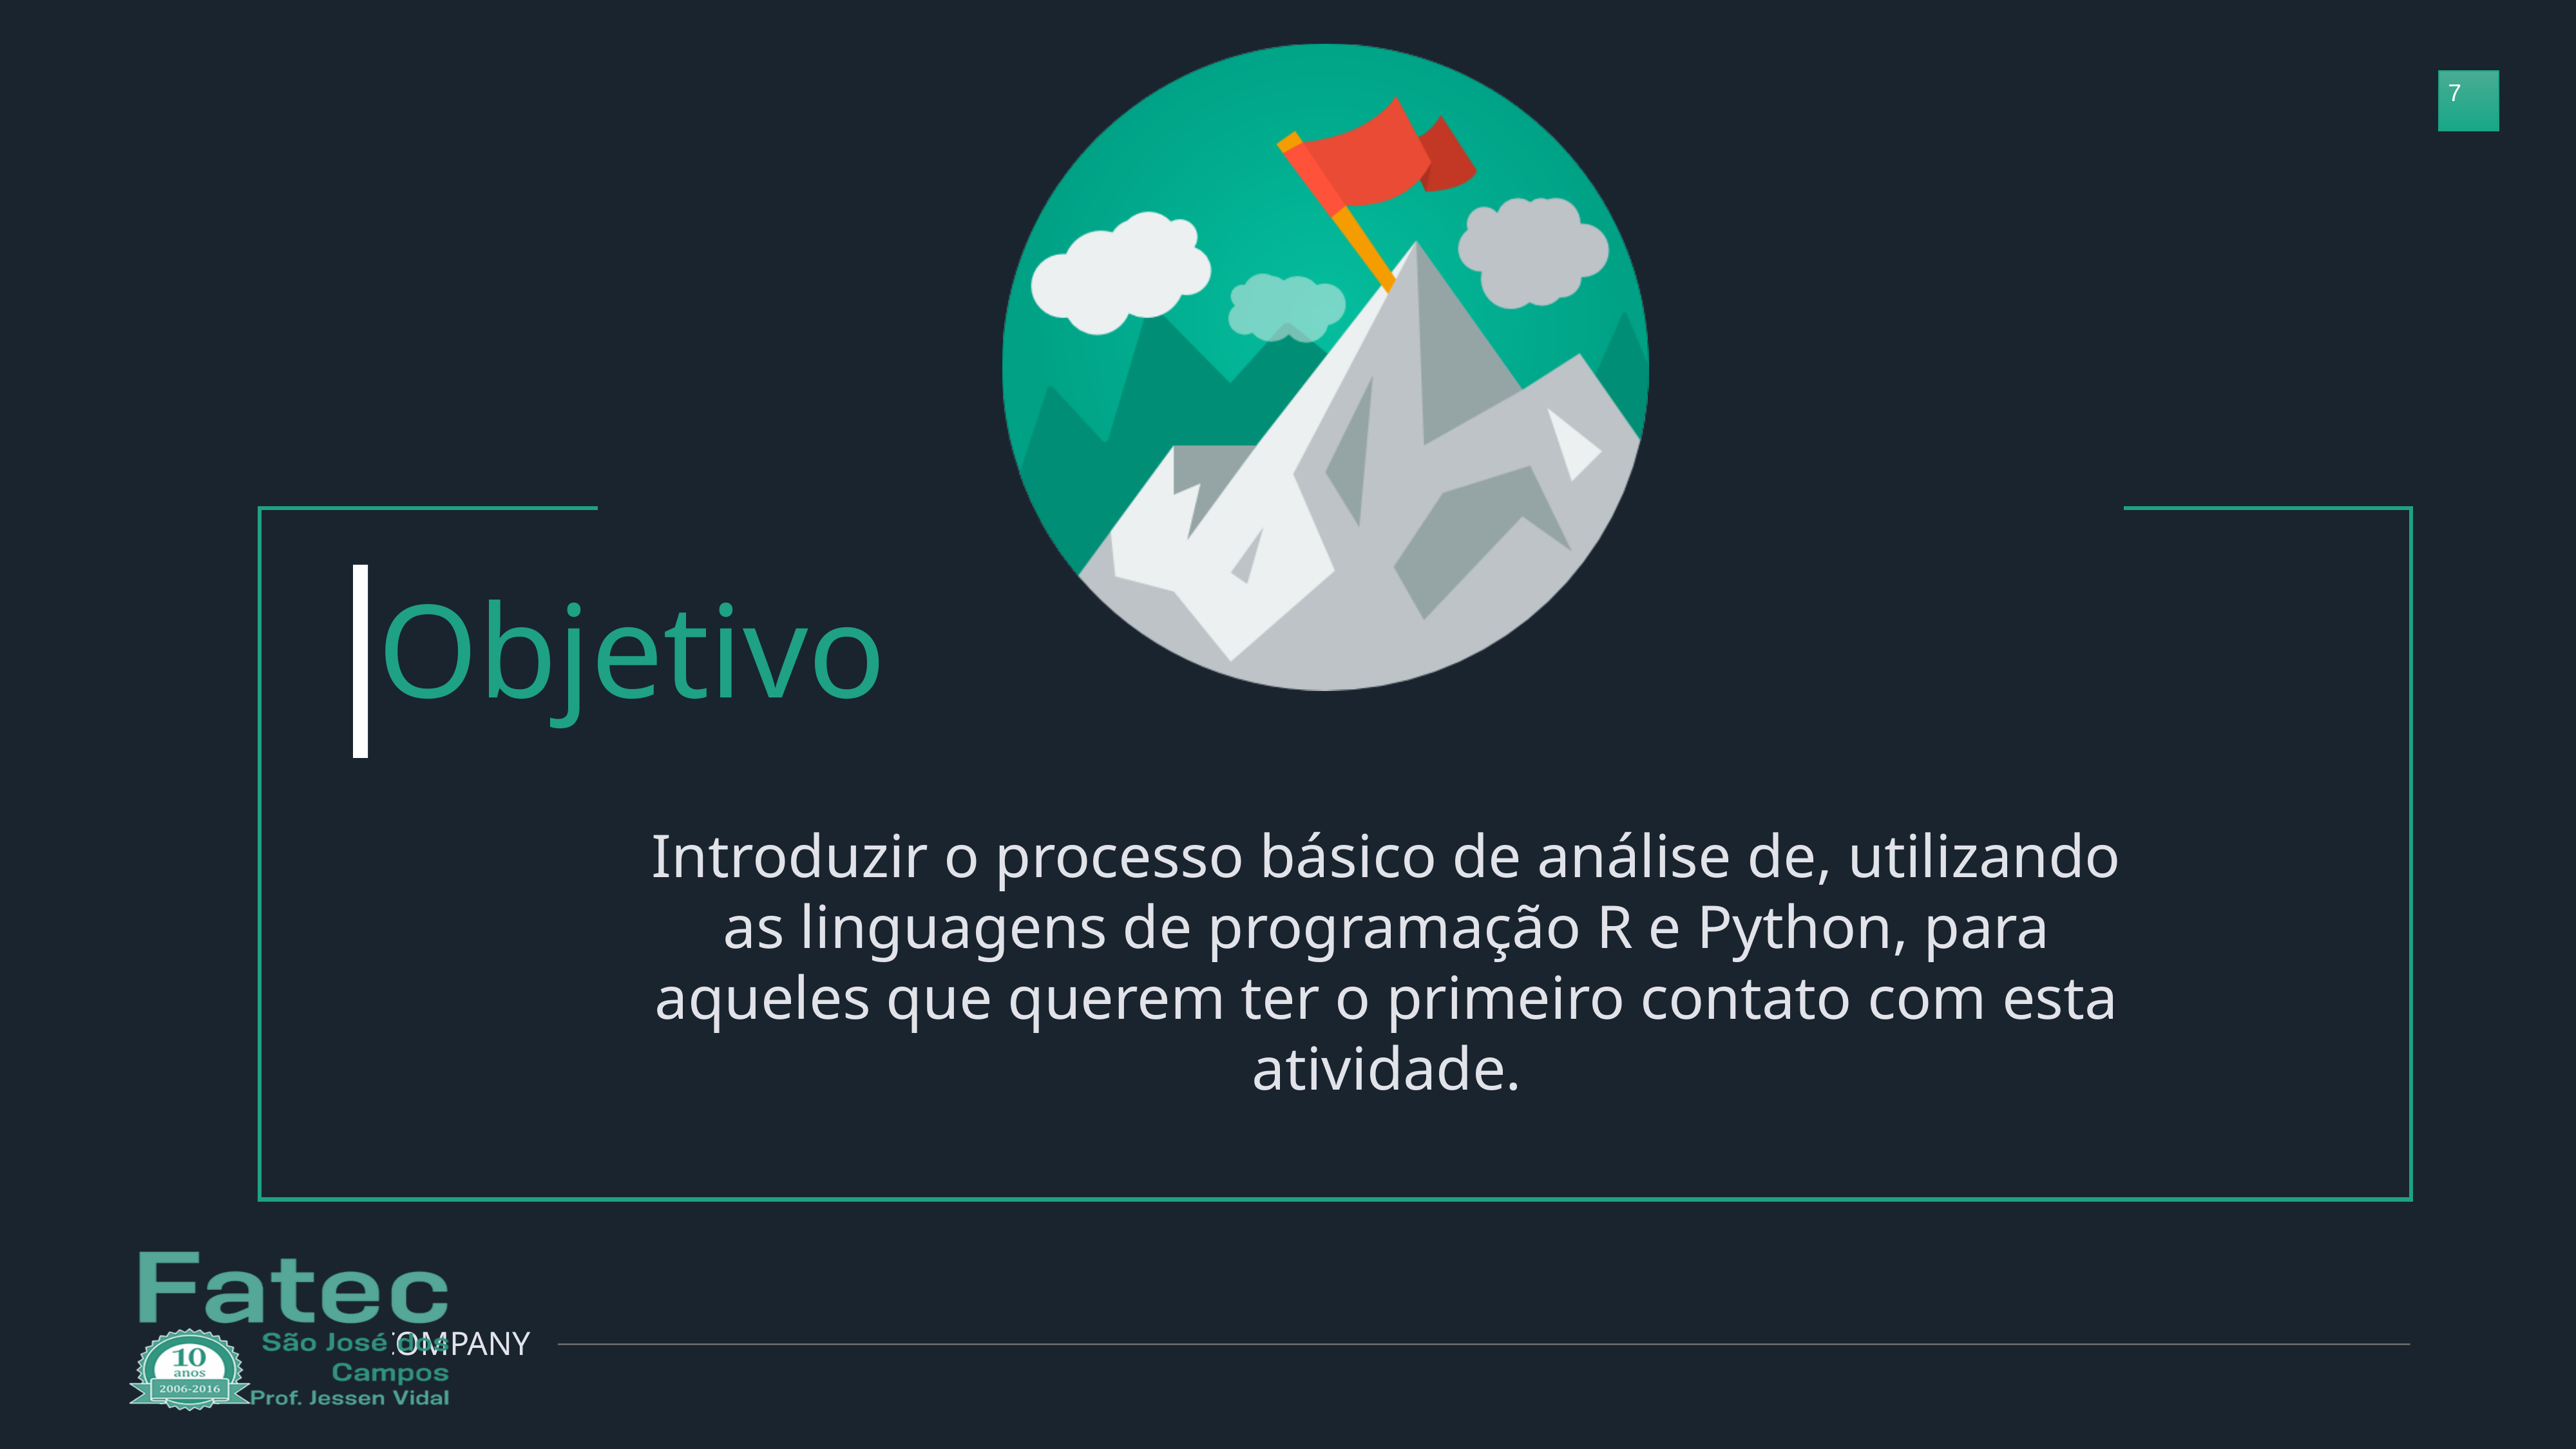

Objetivo
Introduzir o processo básico de análise de, utilizando as linguagens de programação R e Python, para aqueles que querem ter o primeiro contato com esta atividade.